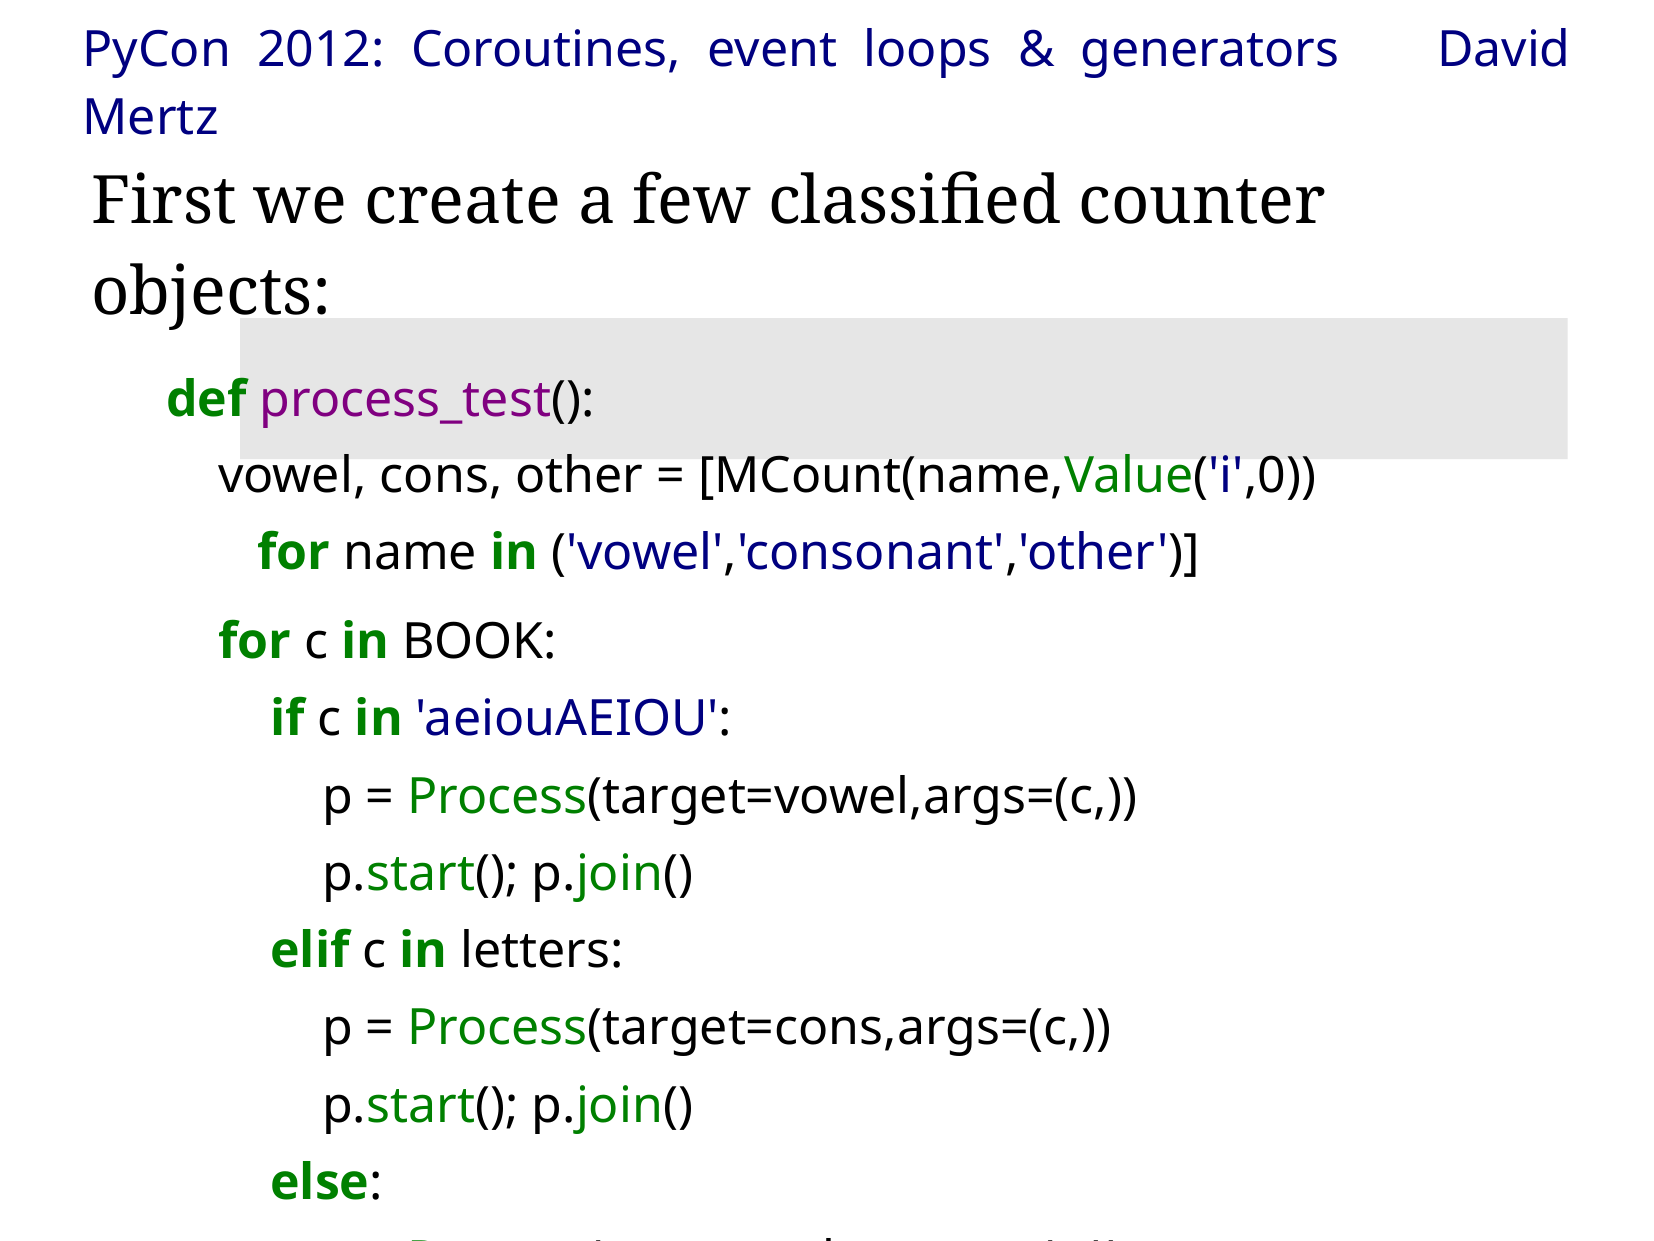

PyCon 2012: Coroutines, event loops & generators		David Mertz
# First we create a few classified counter objects:
def process_test():
 vowel, cons, other = [MCount(name,Value('i',0))
 for name in ('vowel','consonant','other')]
 for c in BOOK:
 if c in 'aeiouAEIOU':
 p = Process(target=vowel,args=(c,))
 p.start(); p.join()
 elif c in letters:
 p = Process(target=cons,args=(c,))
 p.start(); p.join()
 else:
 p = Process(target=other,args=(c,))
 p.start(); p.join()
 return LetterTypes(vowel, cons, other)